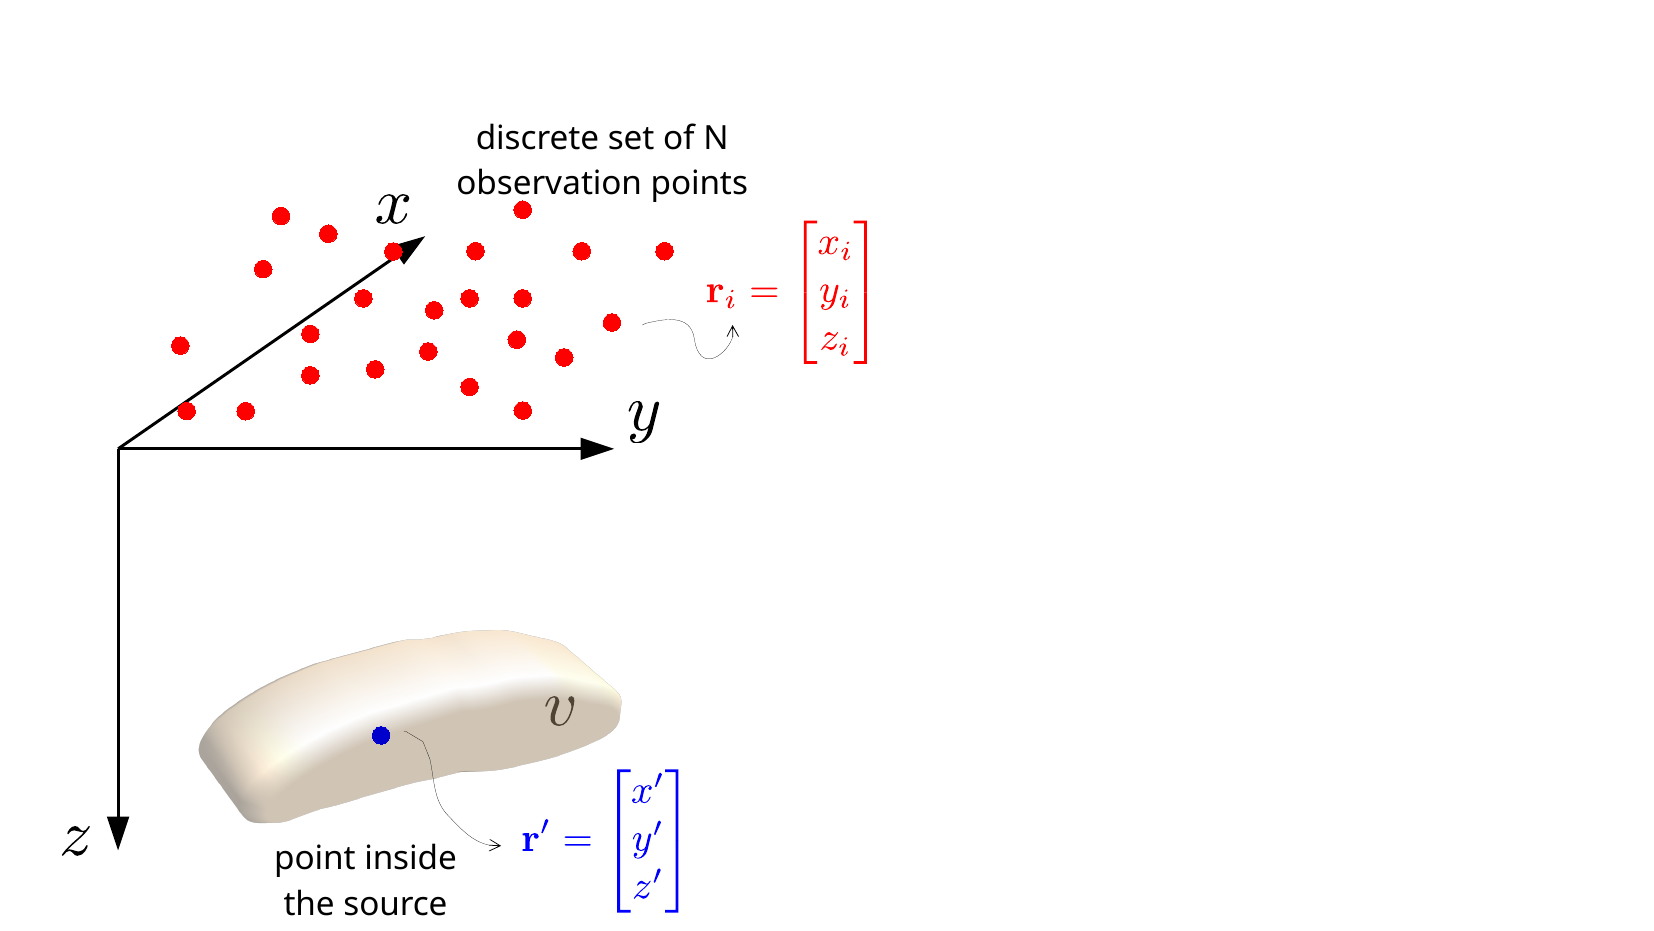

discrete set of N observation points
point inside
the source